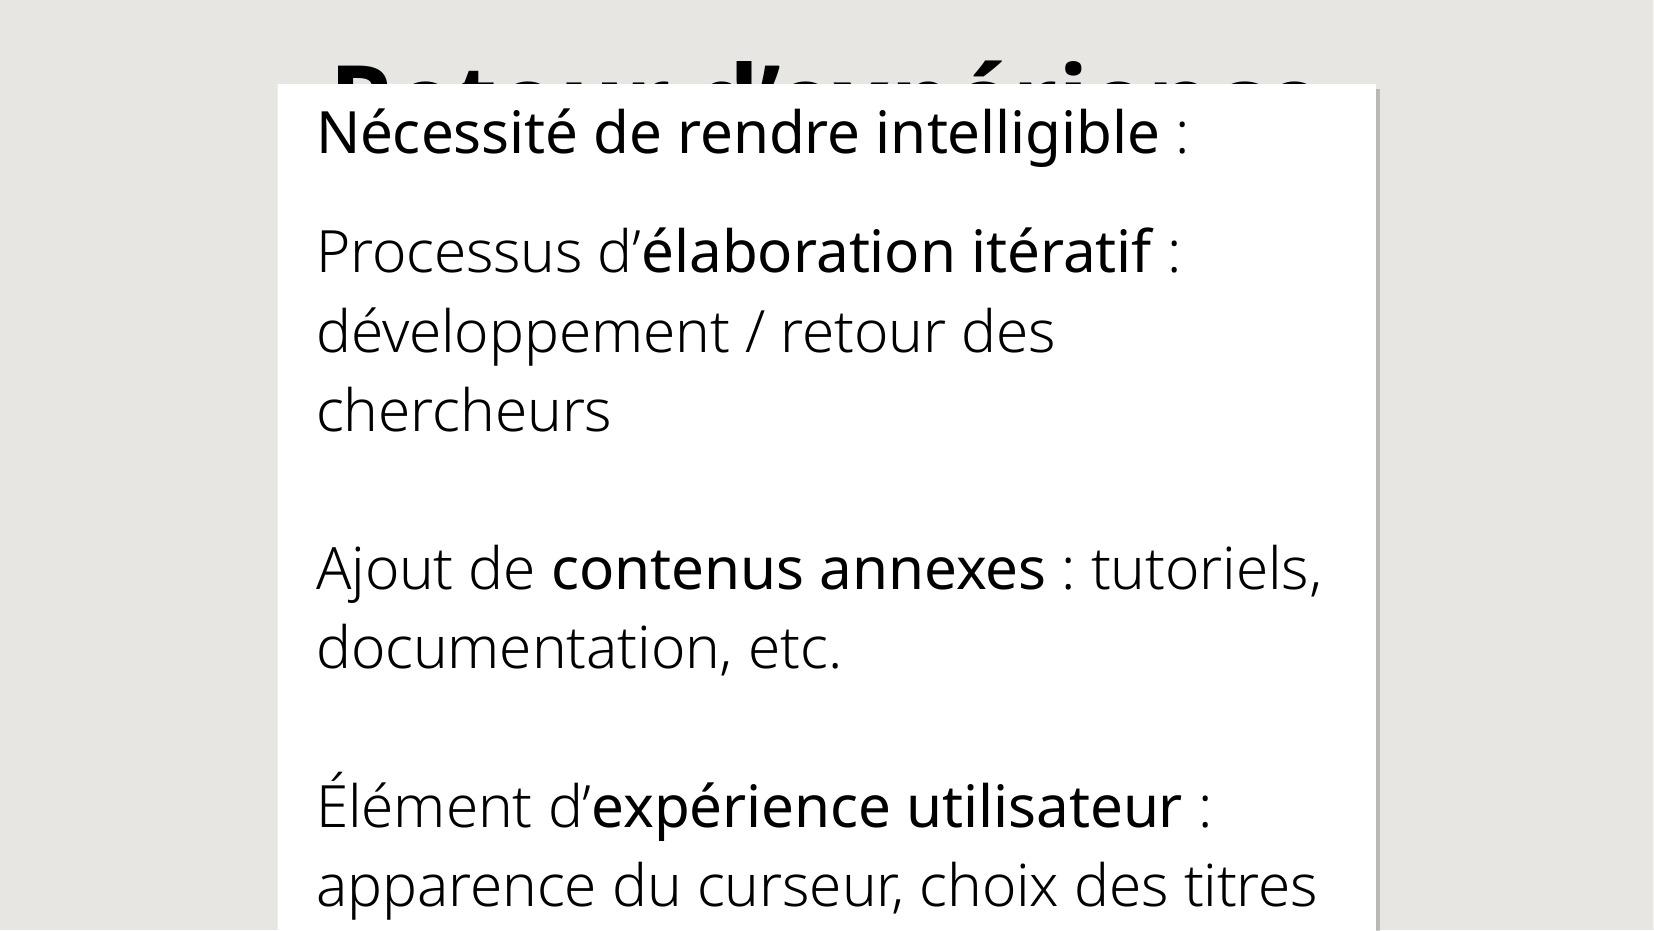

# Retour d’expérience
Nécessité de rendre intelligible :
Processus d’élaboration itératif : développement / retour des chercheurs
Ajout de contenus annexes : tutoriels, documentation, etc.
Élément d’expérience utilisateur : apparence du curseur, choix des titres et infobulles, etc.